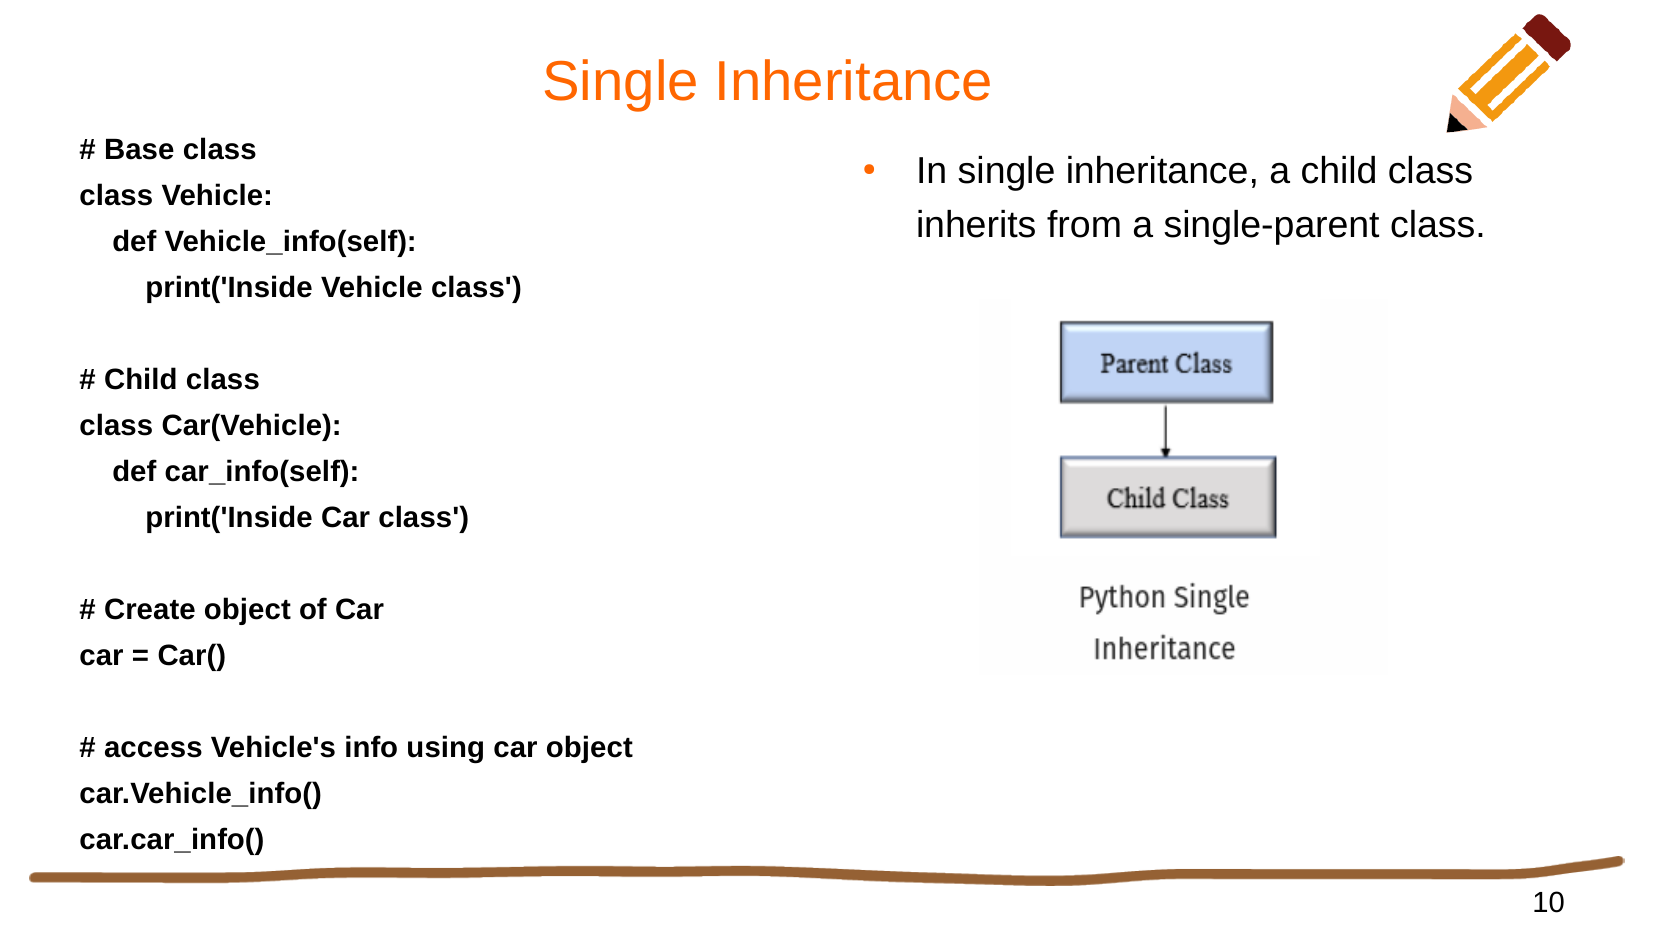

# Single Inheritance
# Base class
class Vehicle:
 def Vehicle_info(self):
 print('Inside Vehicle class')
# Child class
class Car(Vehicle):
 def car_info(self):
 print('Inside Car class')
# Create object of Car
car = Car()
# access Vehicle's info using car object
car.Vehicle_info()
car.car_info()
In single inheritance, a child class inherits from a single-parent class.
10